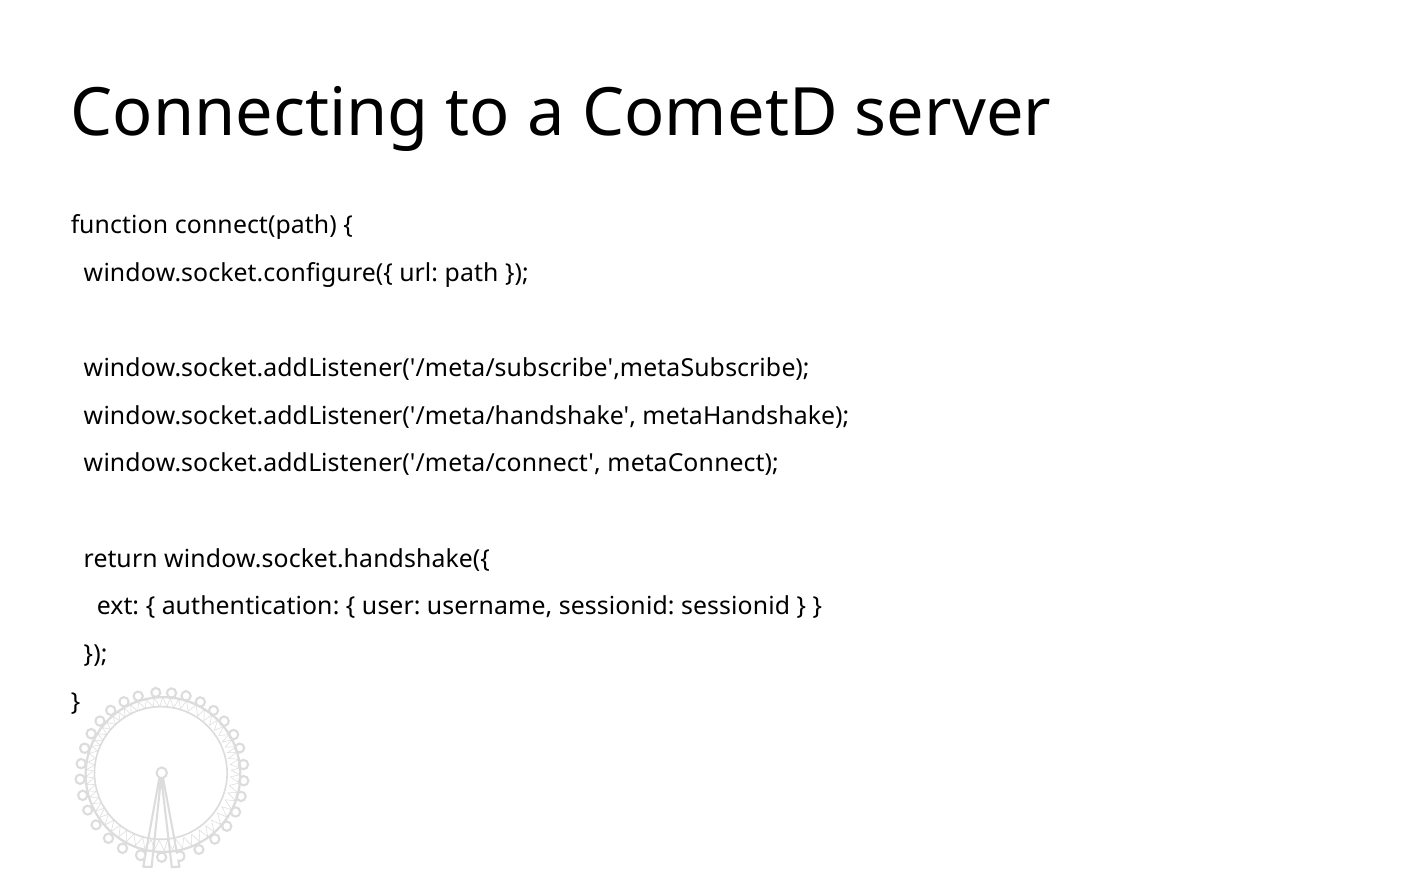

# Connecting to a CometD server
function connect(path) {
 window.socket.configure({ url: path });
 window.socket.addListener('/meta/subscribe',metaSubscribe);
 window.socket.addListener('/meta/handshake', metaHandshake);
 window.socket.addListener('/meta/connect', metaConnect);
 return window.socket.handshake({
 ext: { authentication: { user: username, sessionid: sessionid } }
 });
}